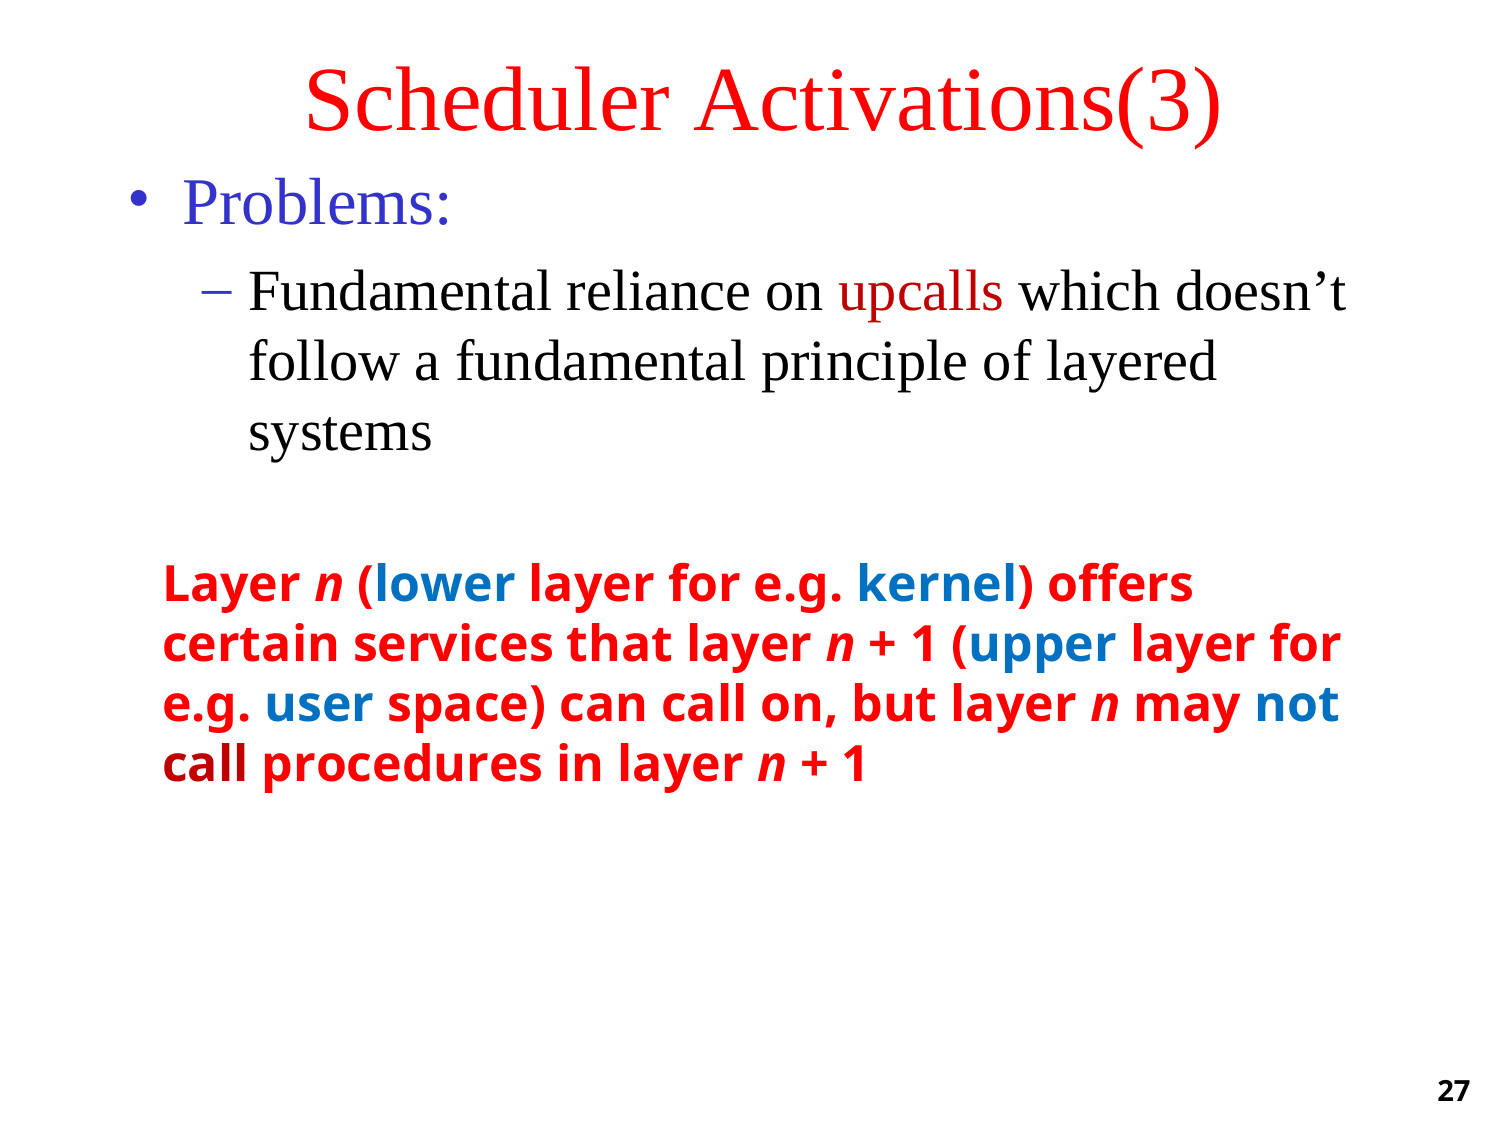

Scheduler Activations(3)
Problems:
Fundamental reliance on upcalls which doesn’t follow a fundamental principle of layered systems
Layer n (lower layer for e.g. kernel) offers certain services that layer n + 1 (upper layer for e.g. user space) can call on, but layer n may not call procedures in layer n + 1